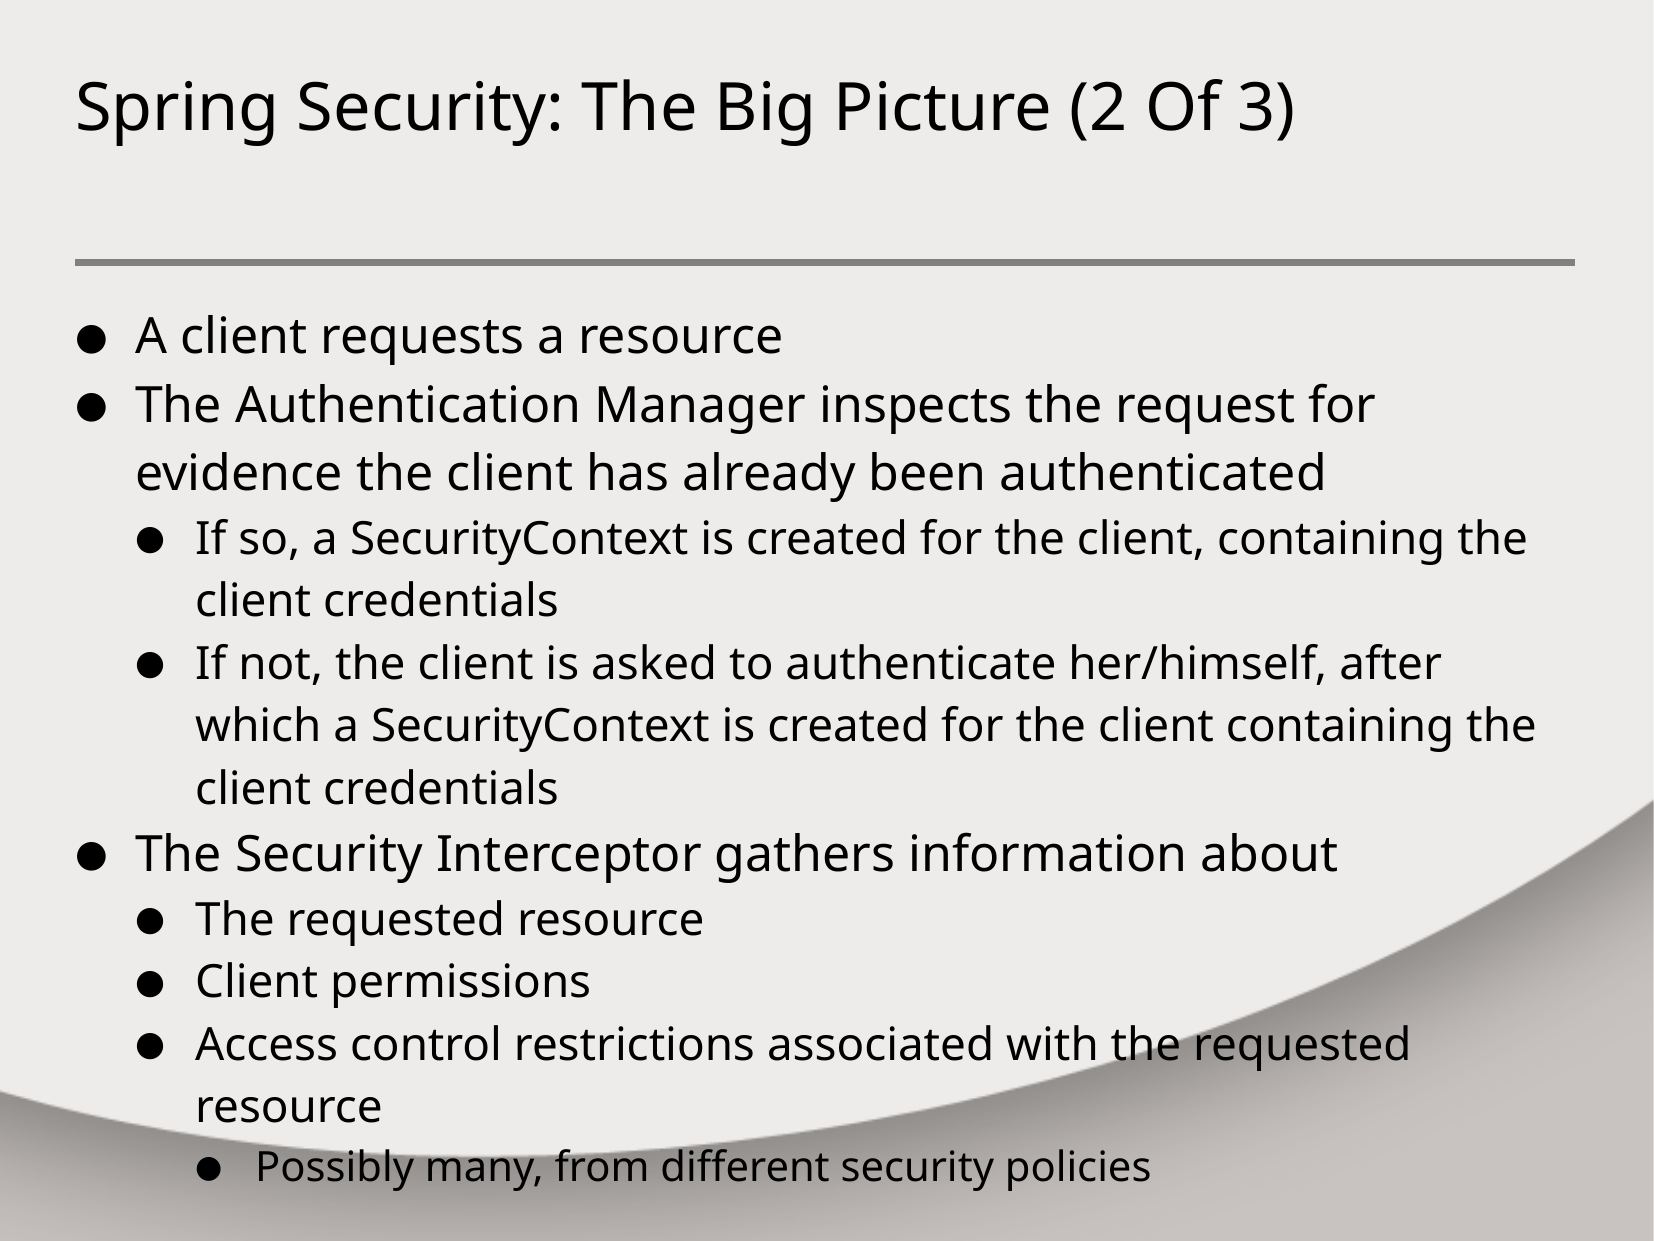

# Spring Security: The Big Picture (2 Of 3)
A client requests a resource
The Authentication Manager inspects the request for evidence the client has already been authenticated
If so, a SecurityContext is created for the client, containing the client credentials
If not, the client is asked to authenticate her/himself, after which a SecurityContext is created for the client containing the client credentials
The Security Interceptor gathers information about
The requested resource
Client permissions
Access control restrictions associated with the requested resource
Possibly many, from different security policies